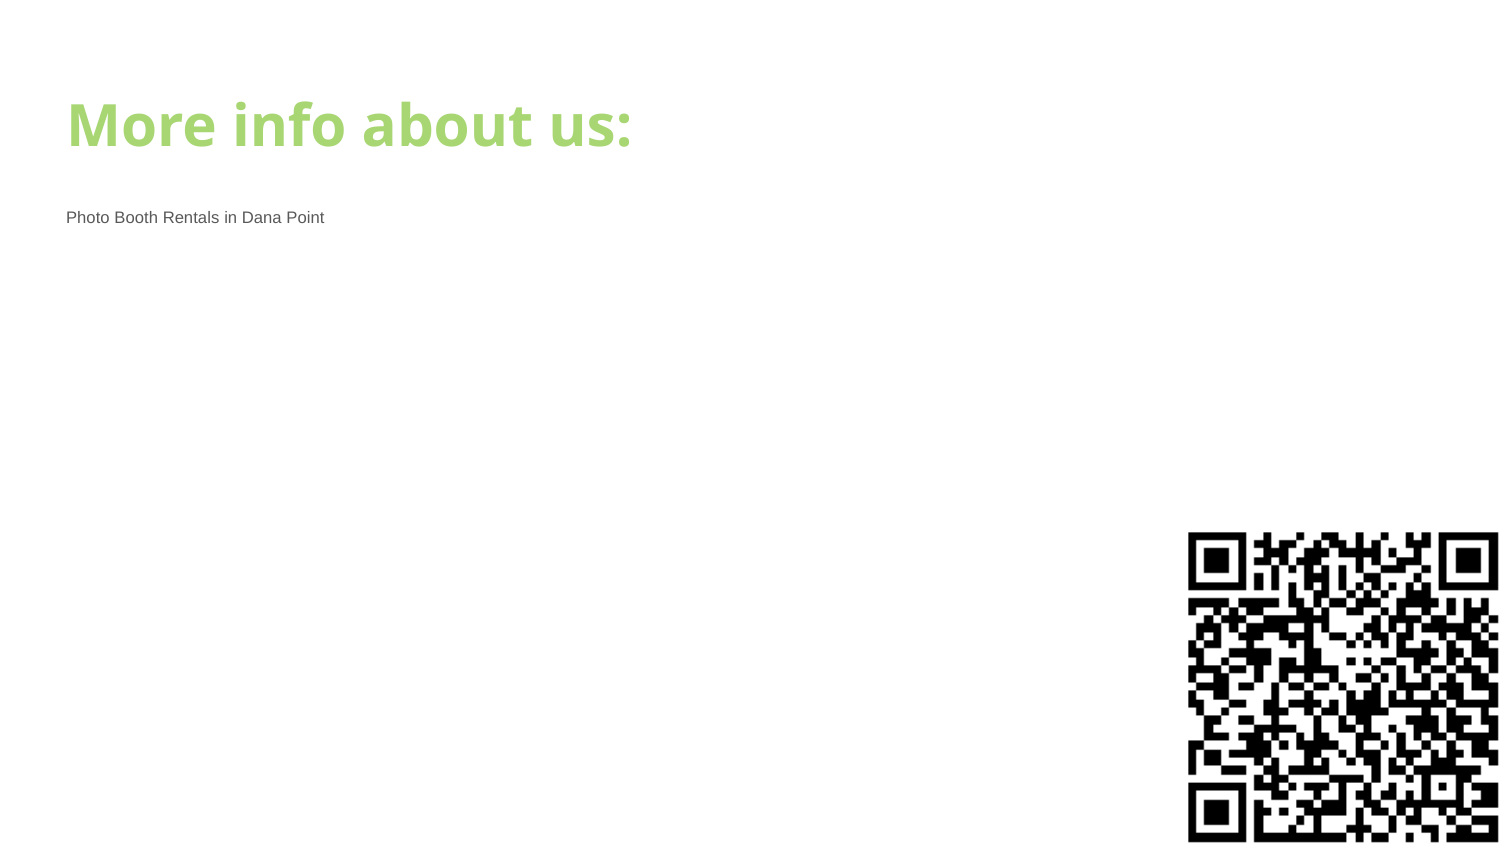

# More info about us:
Photo Booth Rentals in Dana Point